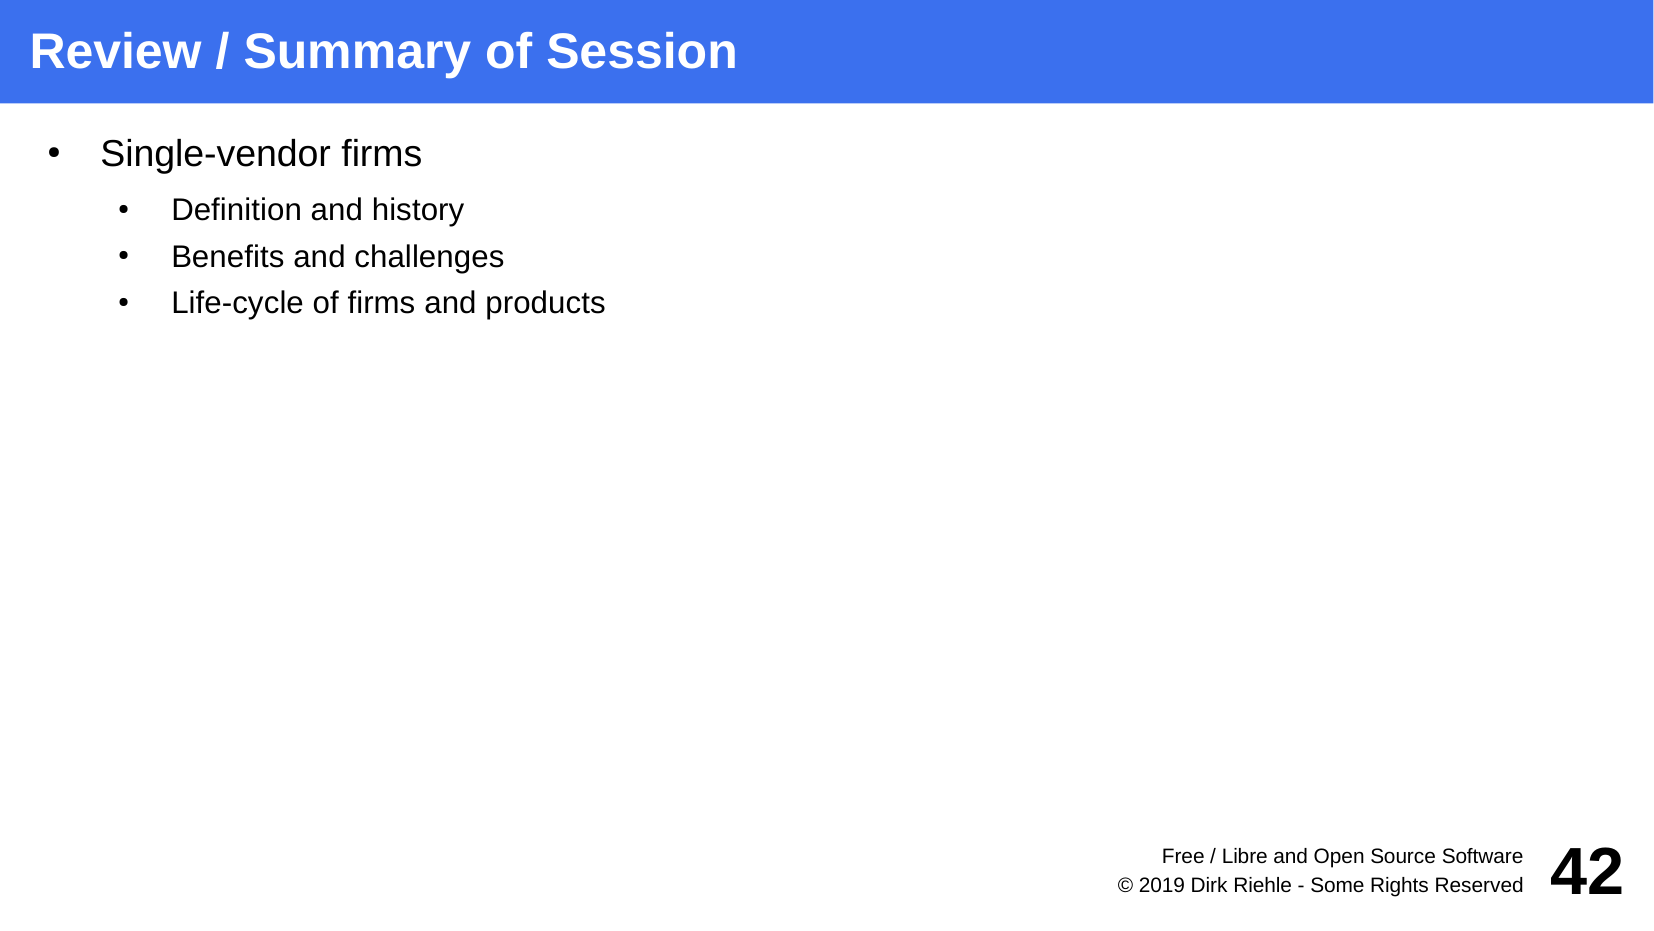

# Review / Summary of Session
Single-vendor firms
Definition and history
Benefits and challenges
Life-cycle of firms and products
Free / Libre and Open Source Software
42
© 2019 Dirk Riehle - Some Rights Reserved